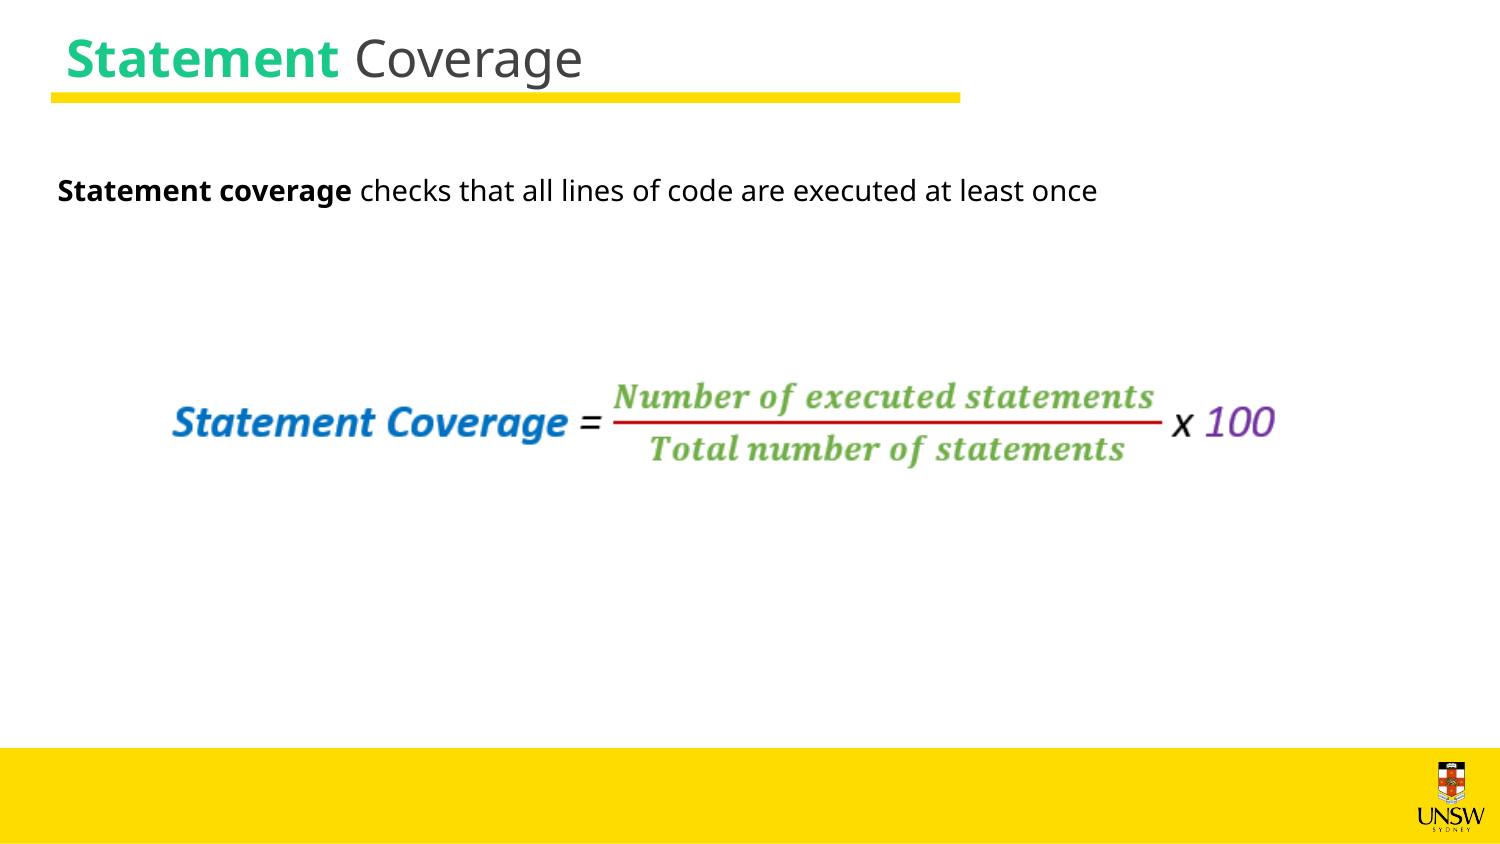

Statement Coverage
Statement coverage checks that all lines of code are executed at least once